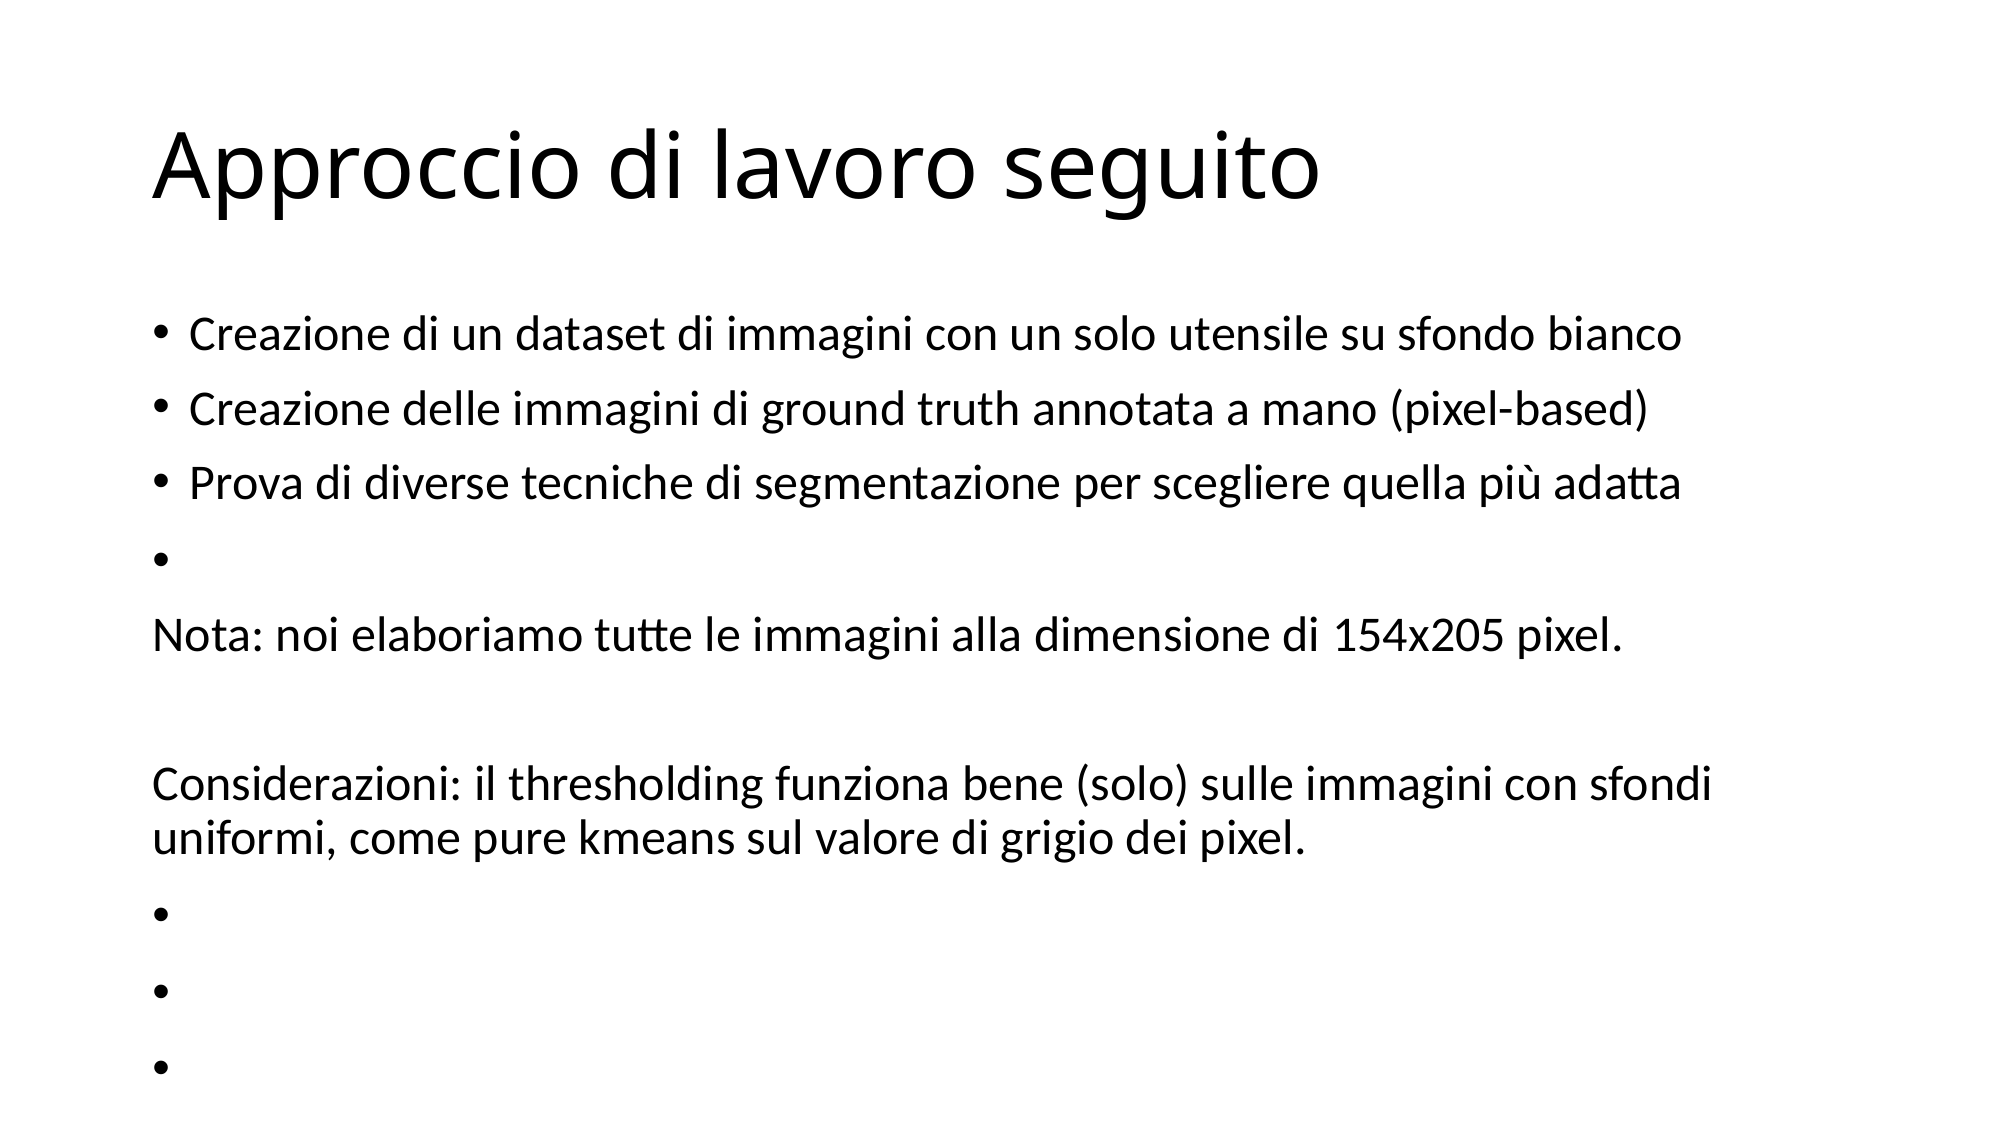

# Approccio di lavoro seguito
Creazione di un dataset di immagini con un solo utensile su sfondo bianco
Creazione delle immagini di ground truth annotata a mano (pixel-based)
Prova di diverse tecniche di segmentazione per scegliere quella più adatta
Nota: noi elaboriamo tutte le immagini alla dimensione di 154x205 pixel.
Considerazioni: il thresholding funziona bene (solo) sulle immagini con sfondi uniformi, come pure kmeans sul valore di grigio dei pixel.